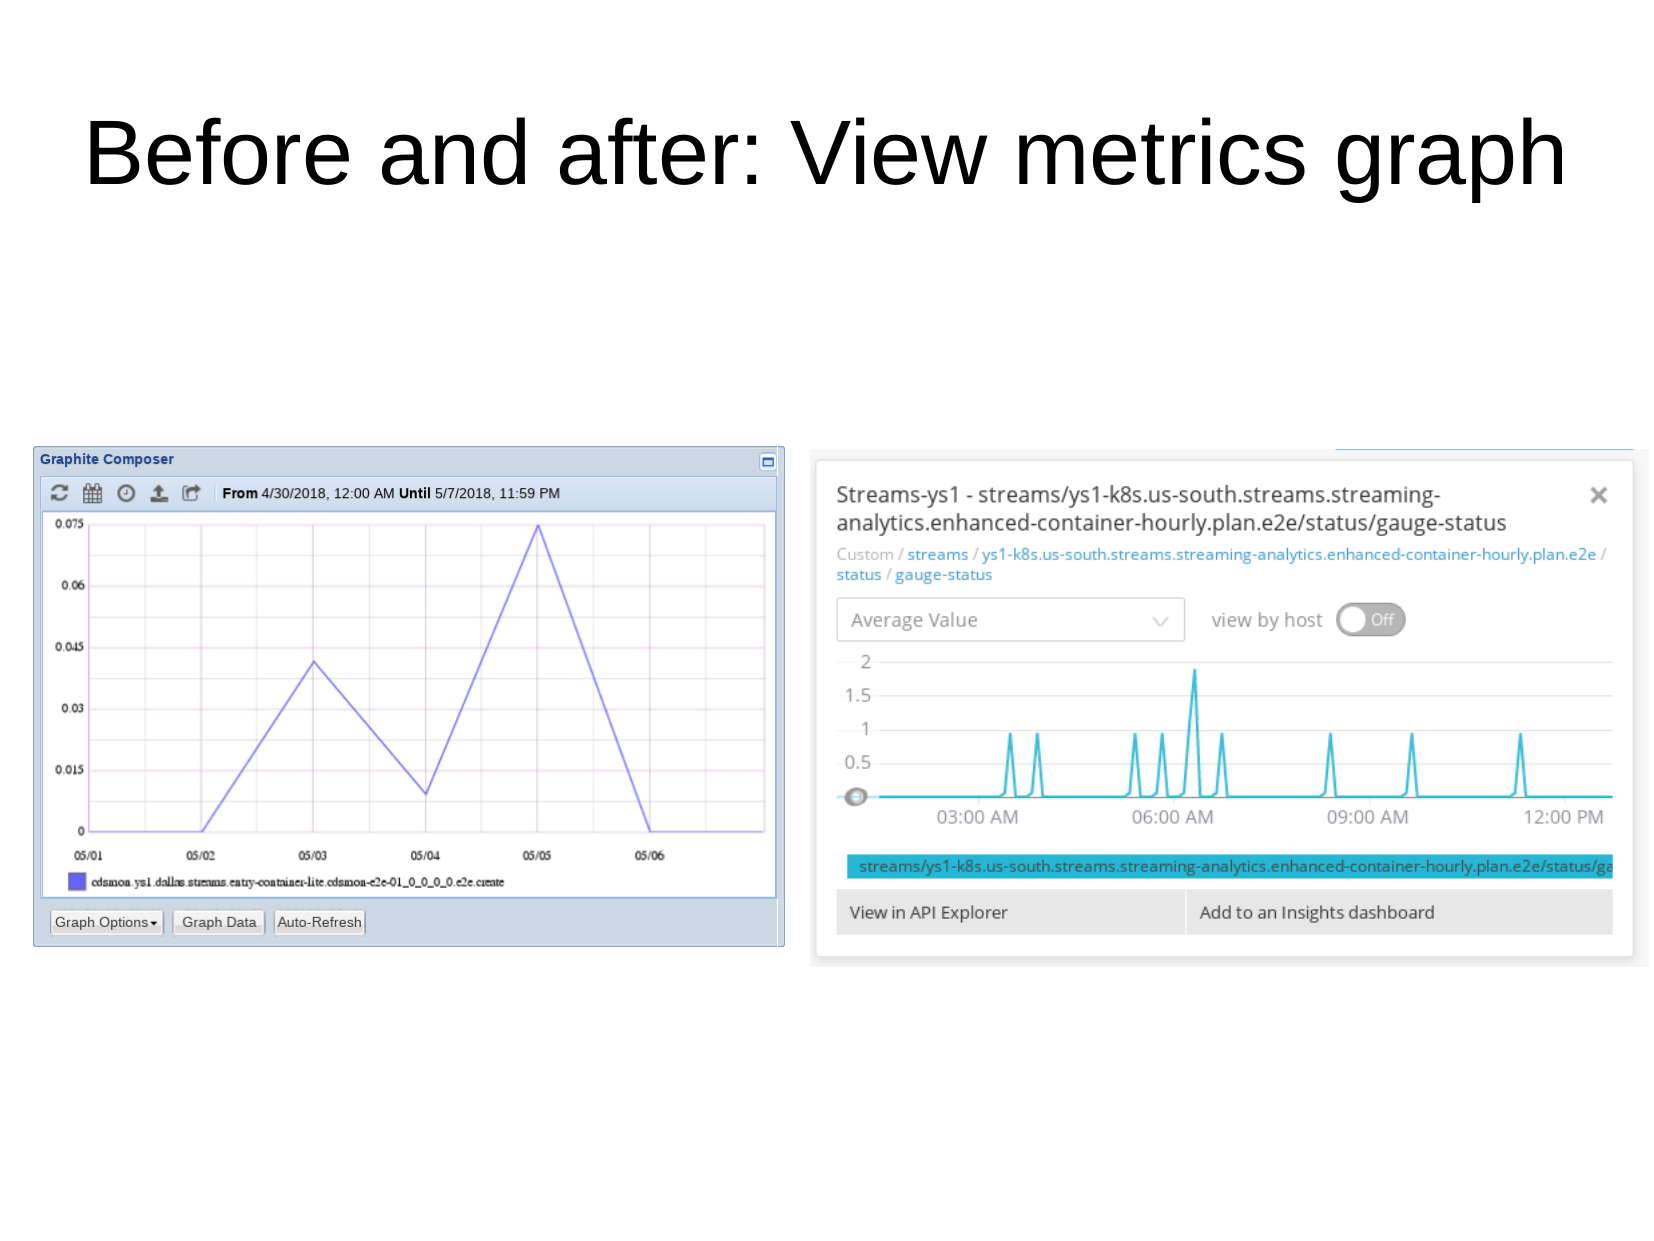

# Before and after: View metrics graph